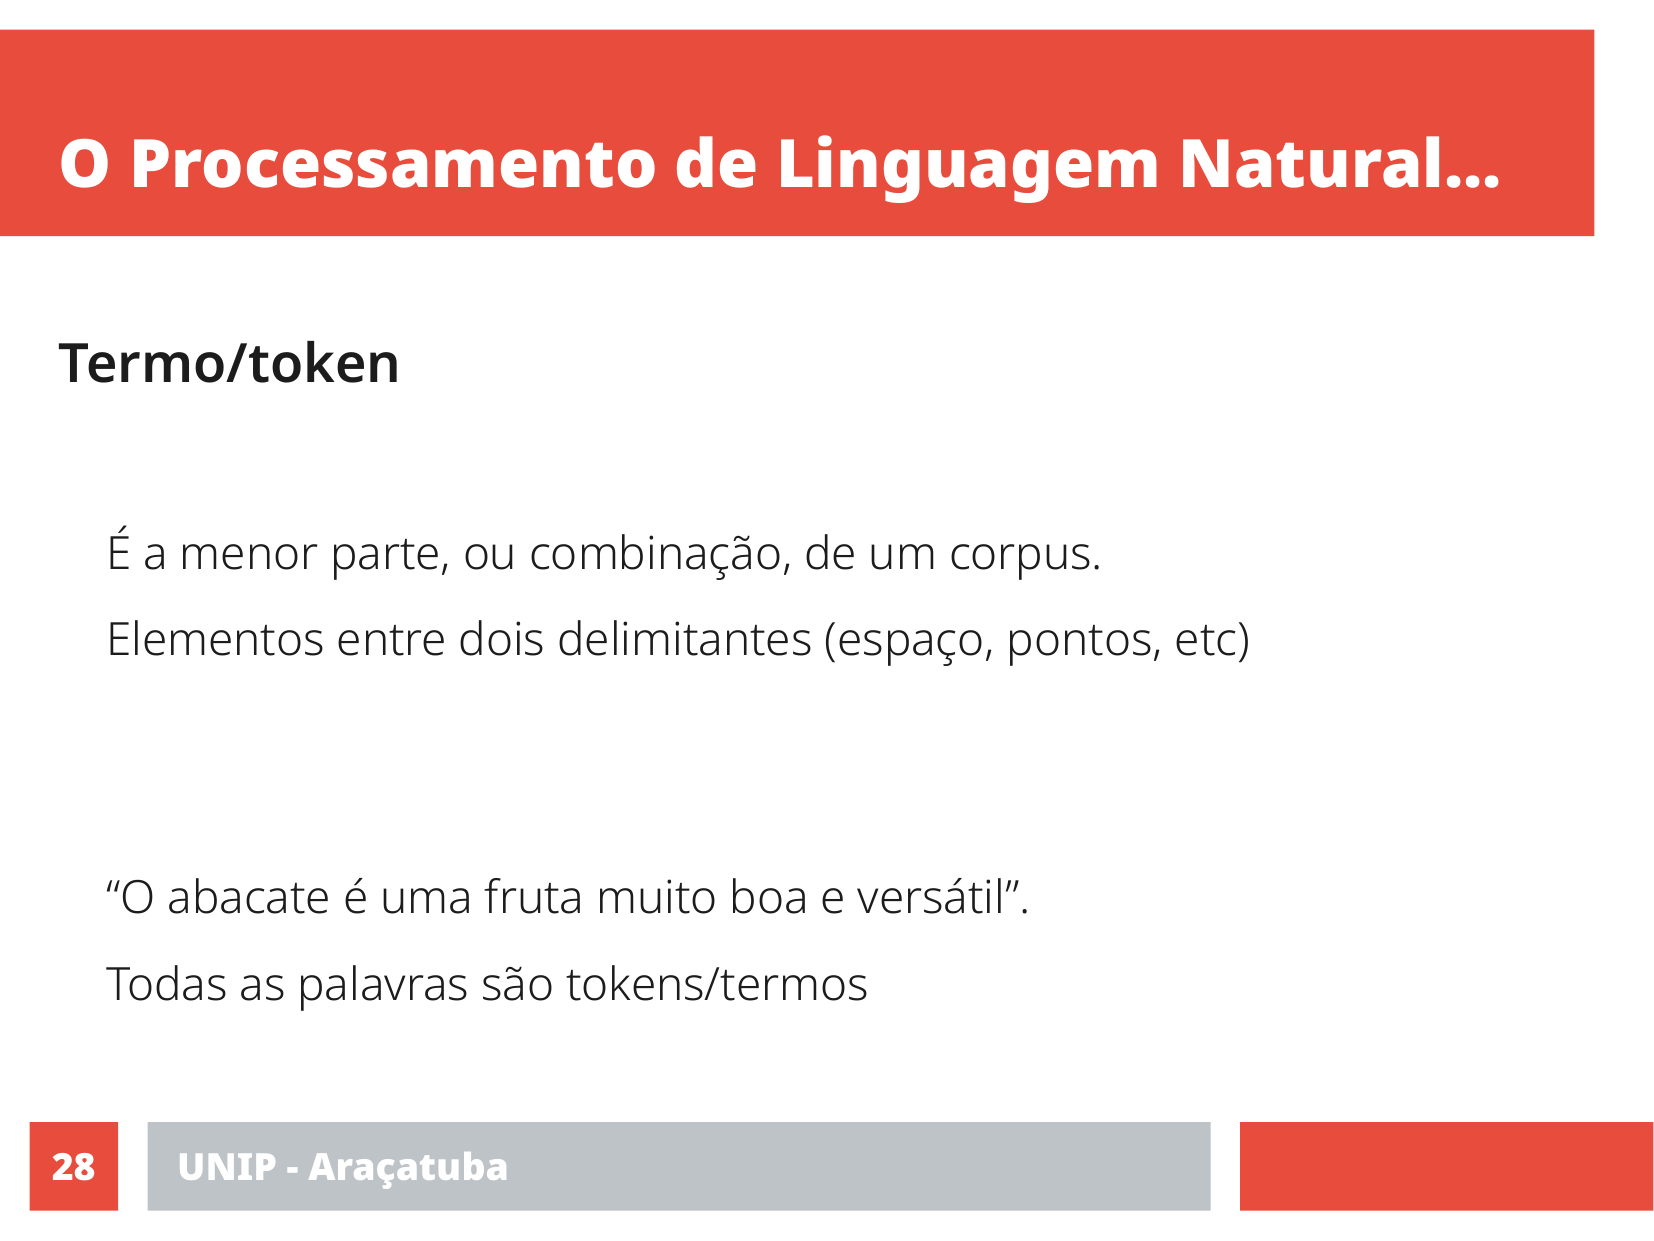

# O Processamento de Linguagem Natural...
Termo/token
É a menor parte, ou combinação, de um corpus.
Elementos entre dois delimitantes (espaço, pontos, etc)
“O abacate é uma fruta muito boa e versátil”.
Todas as palavras são tokens/termos
28
UNIP - Araçatuba